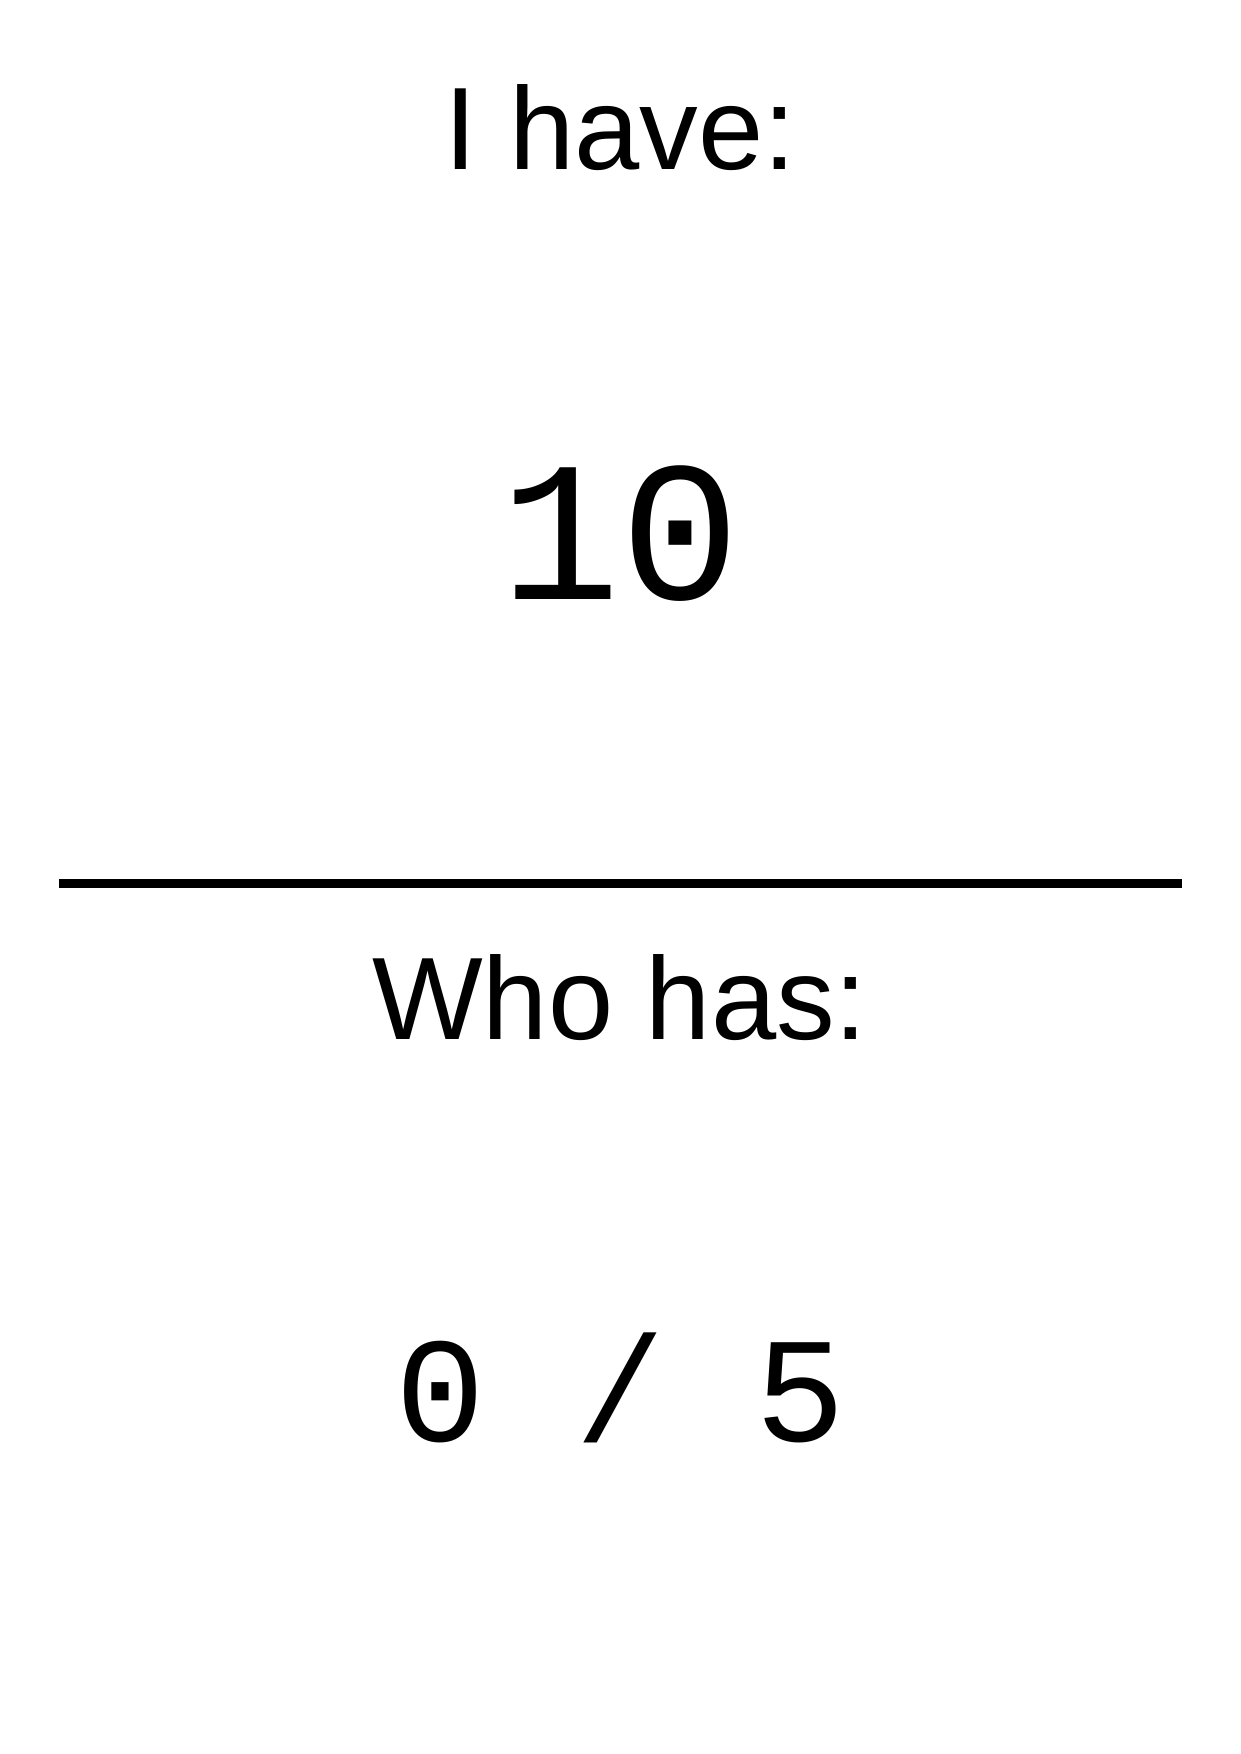

# I have:
10
Who has:
0 / 5